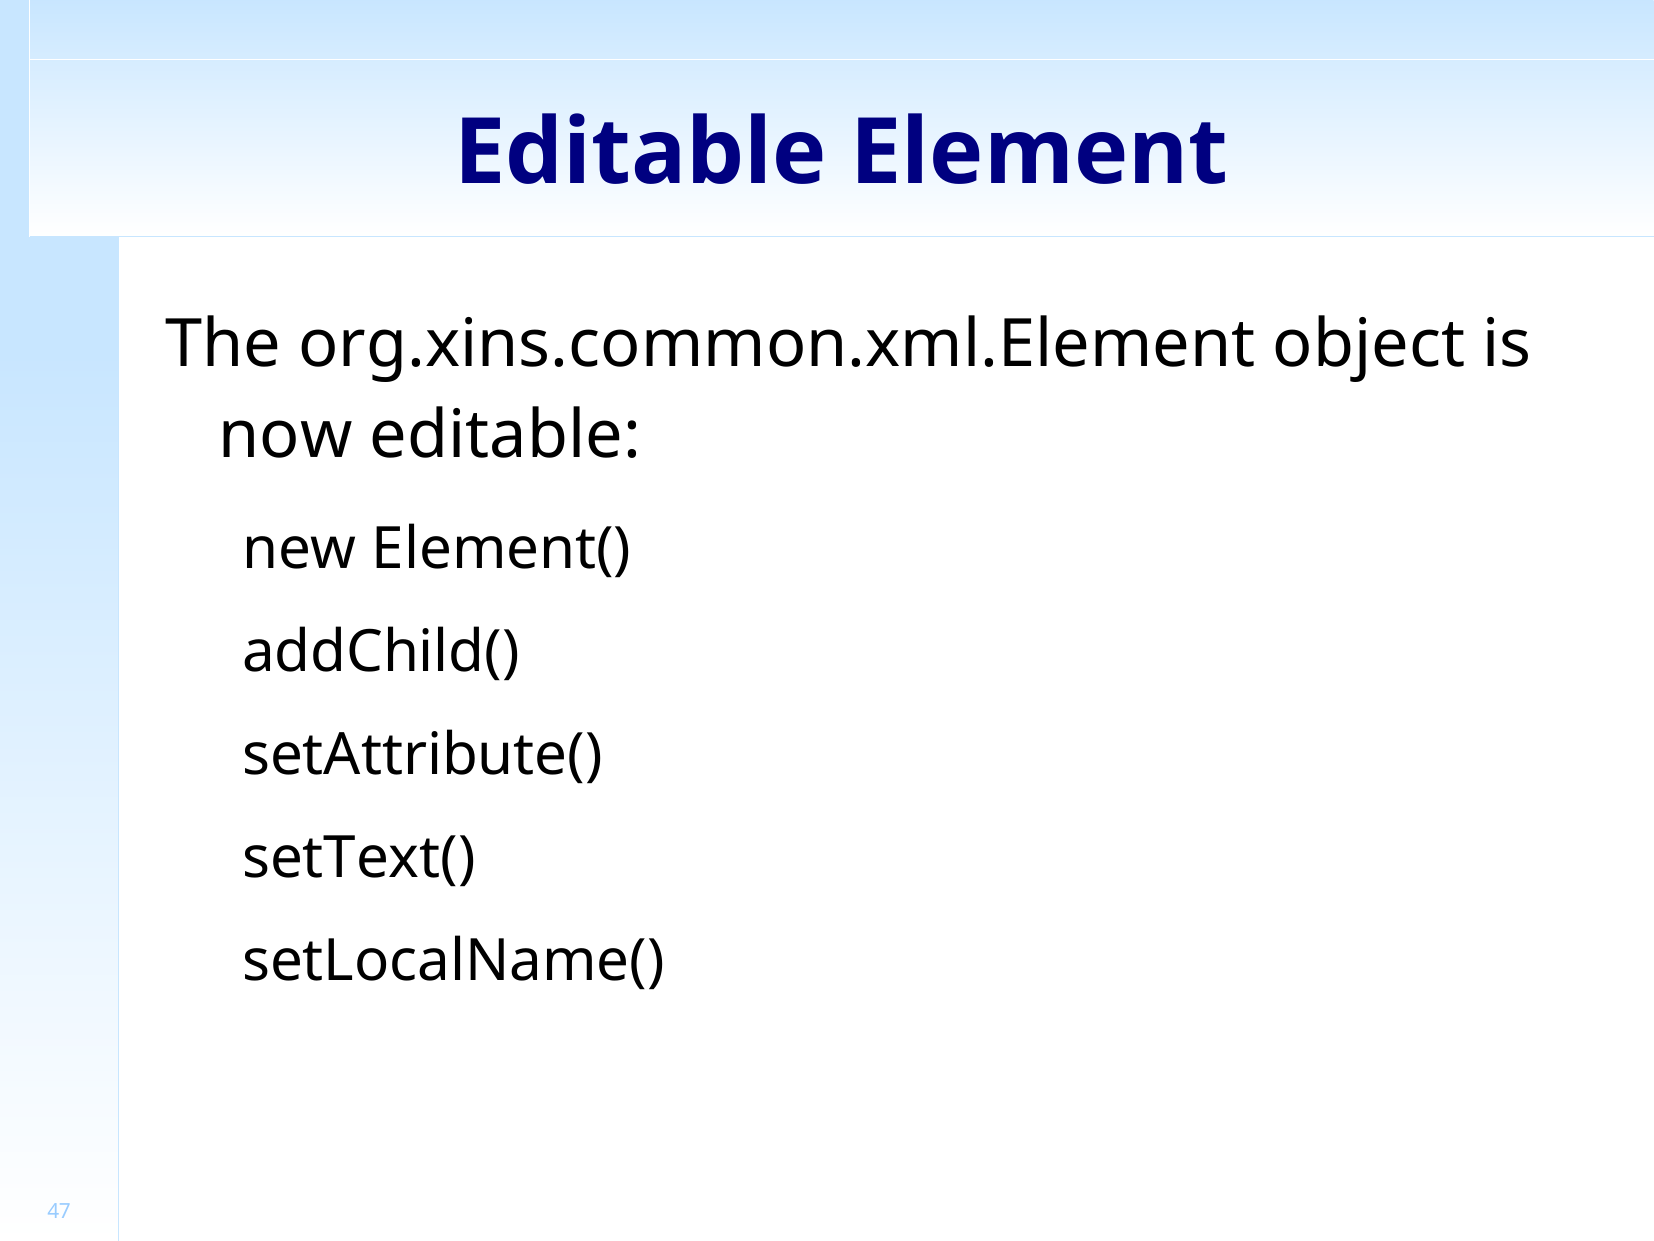

# Editable Element
The org.xins.common.xml.Element object is now editable:
new Element()
addChild()
setAttribute()
setText()
setLocalName()